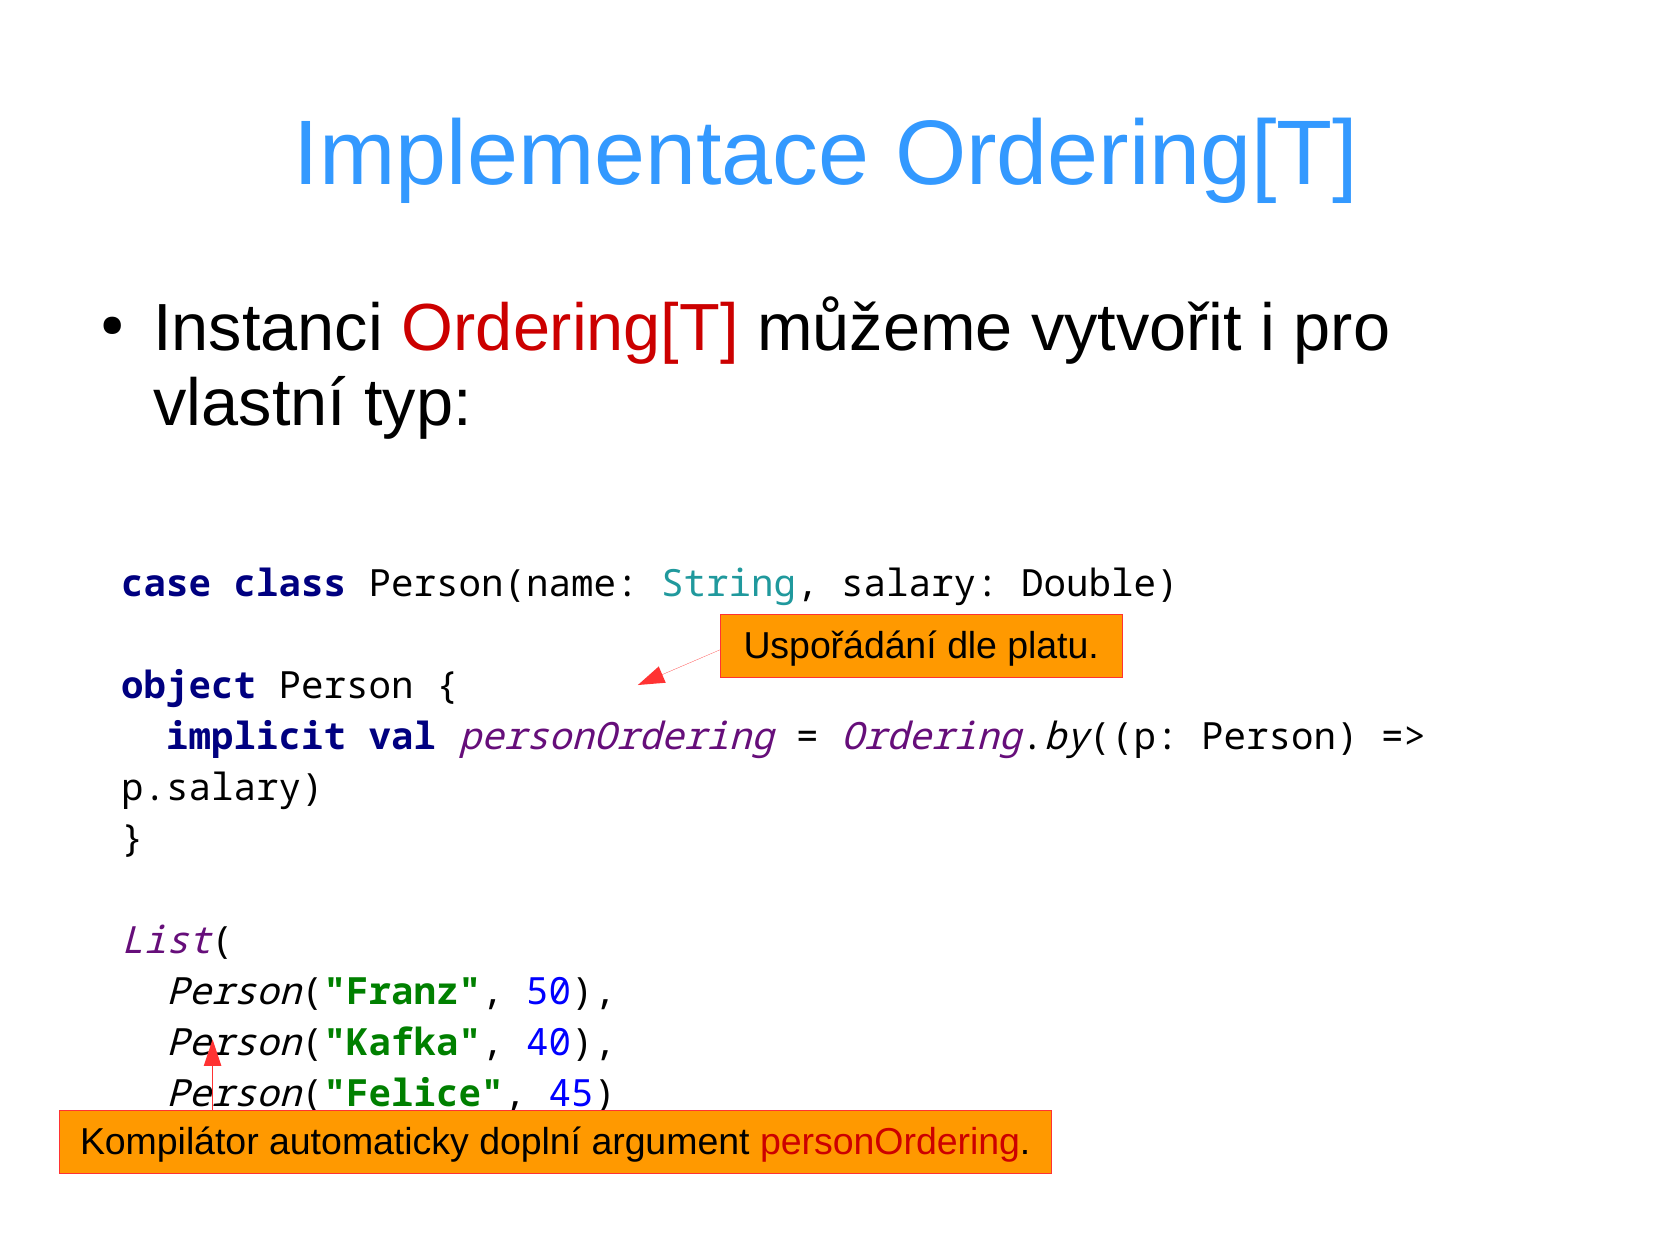

# Implementace Ordering[T]
Instanci Ordering[T] můžeme vytvořit i pro vlastní typ:
case class Person(name: String, salary: Double)
object Person {
 implicit val personOrdering = Ordering.by((p: Person) => p.salary)
}
List(
 Person("Franz", 50),
 Person("Kafka", 40),
 Person("Felice", 45)
).sorted
Uspořádání dle platu.
Kompilátor automaticky doplní argument personOrdering.